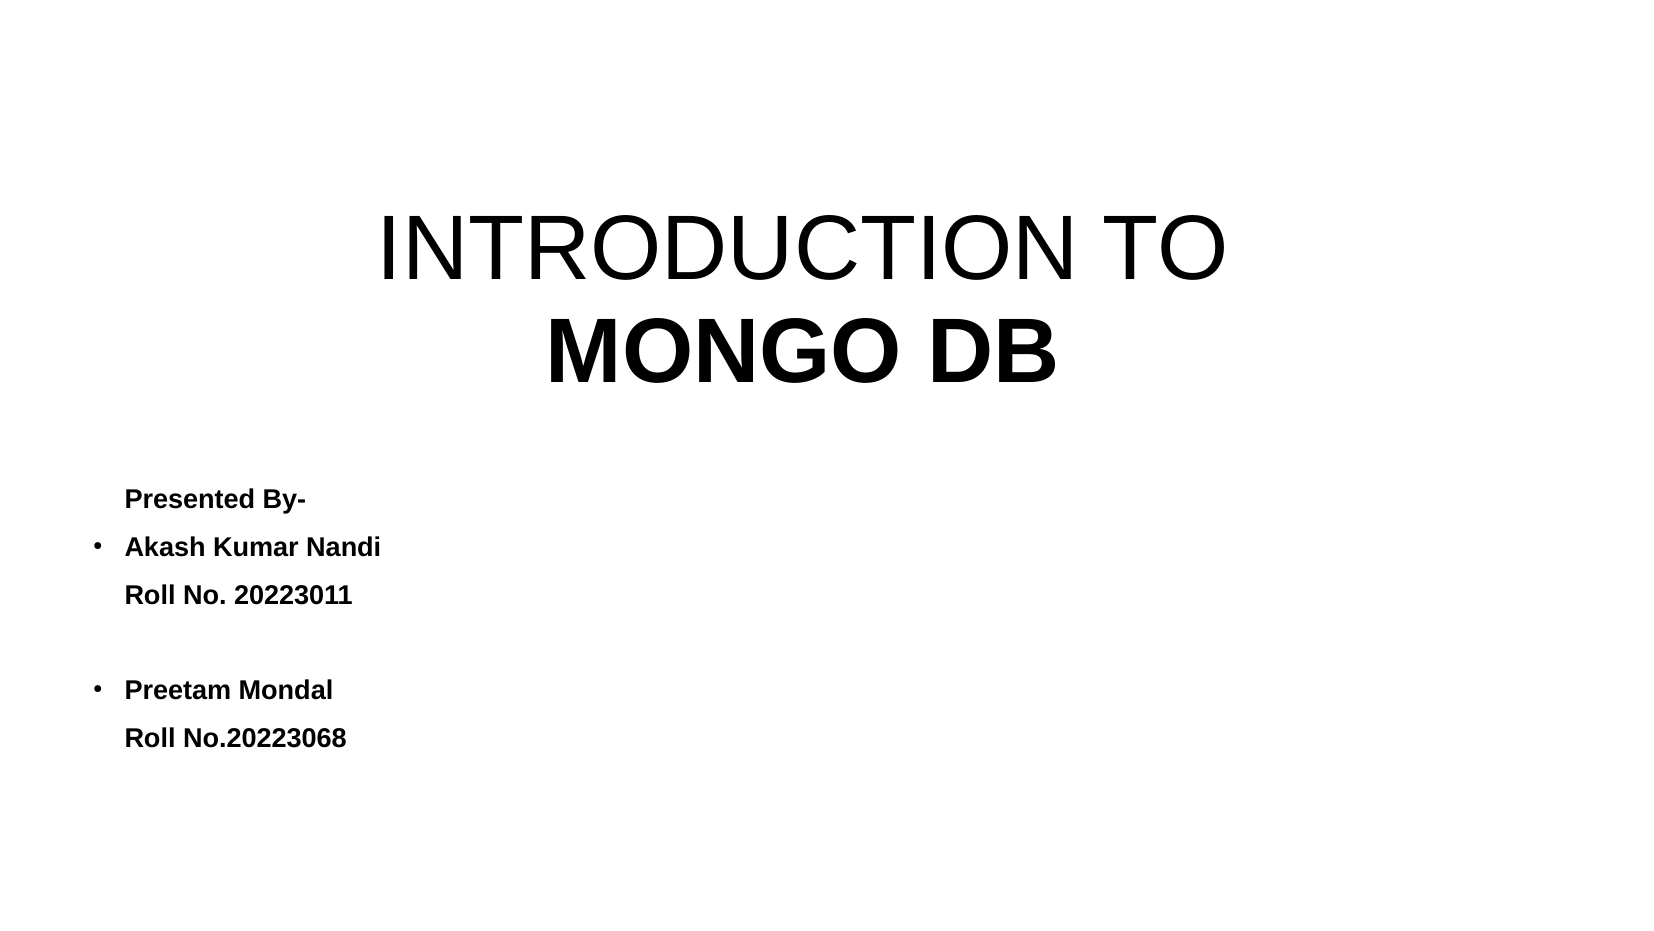

# INTRODUCTION TO MONGO DB
Presented By-
Akash Kumar Nandi
Roll No. 20223011
Preetam Mondal
Roll No.20223068